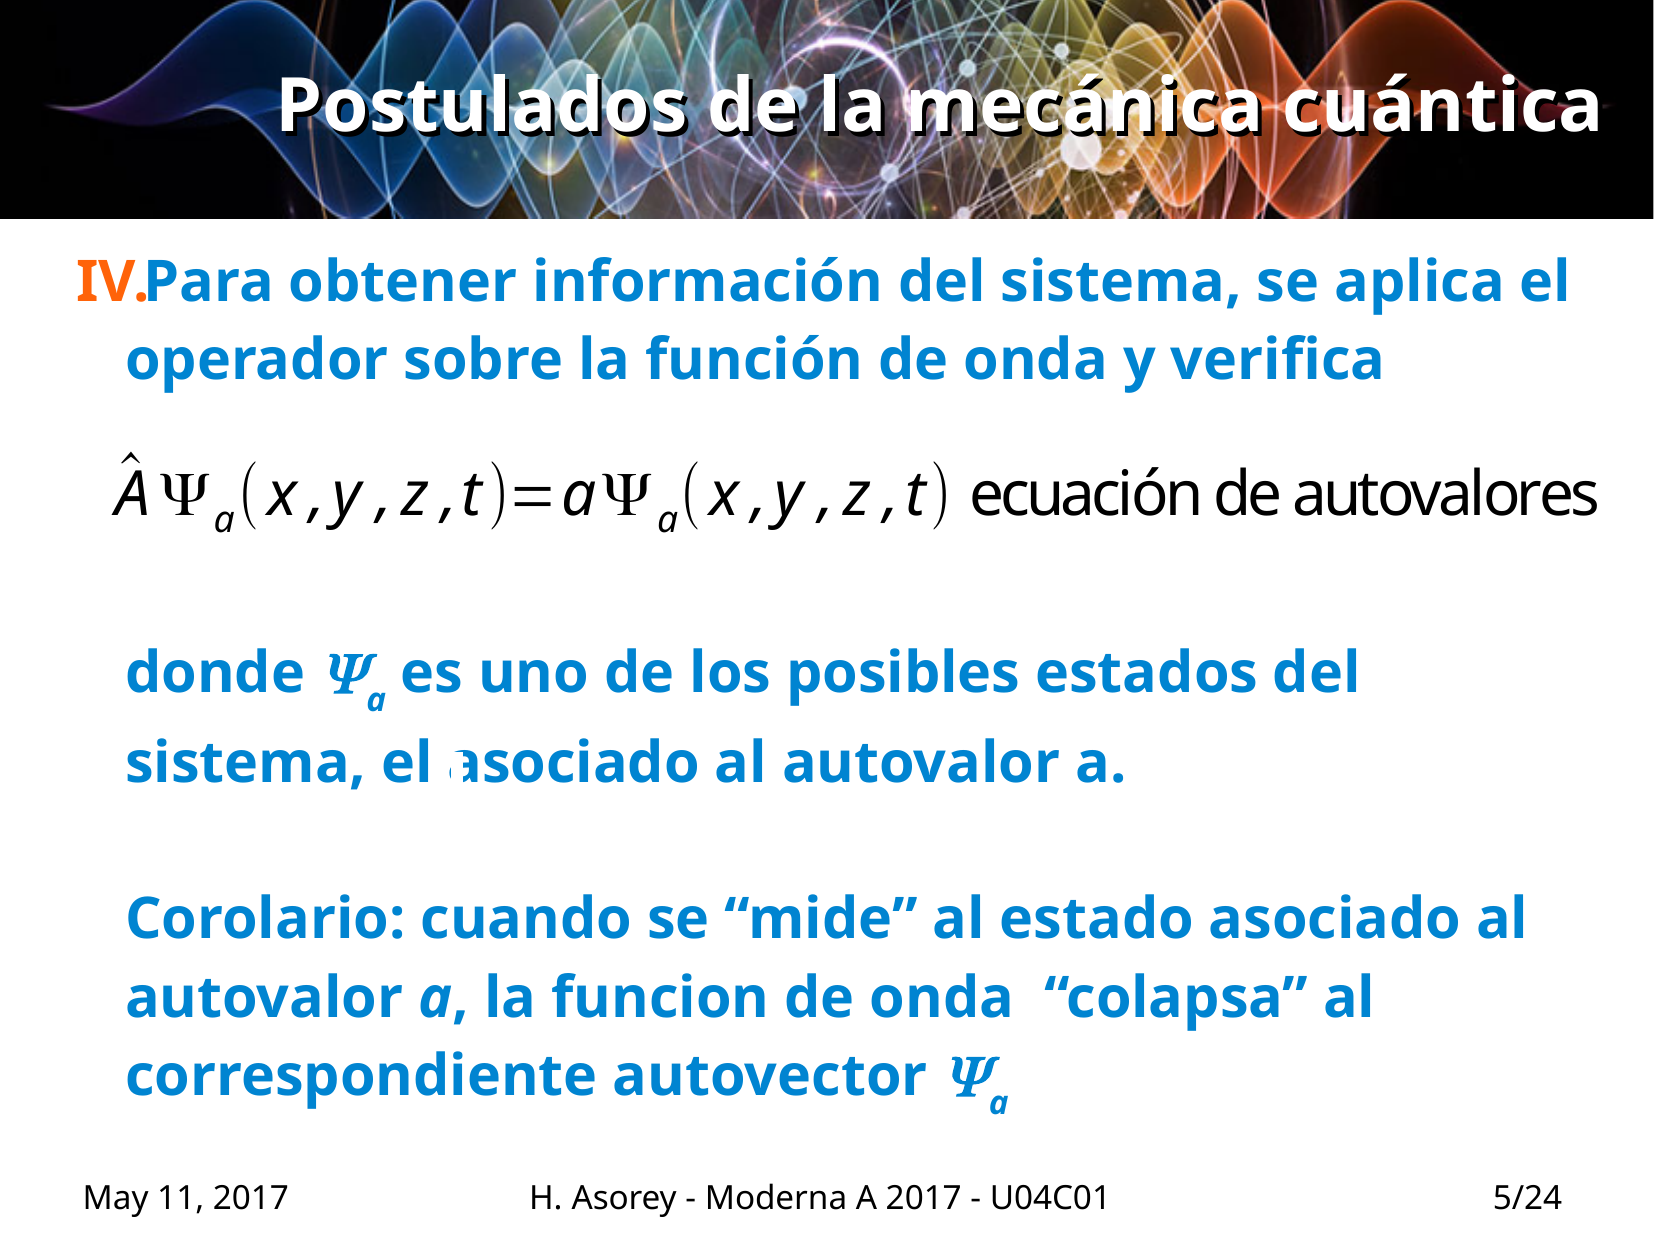

# Postulados de la mecánica cuántica
Para obtener información del sistema, se aplica el operador sobre la función de onda y verifica
donde Ya es uno de los posibles estados del sistema, el asociado al autovalor a.
Corolario: cuando se “mide” al estado asociado al autovalor a, la funcion de onda “colapsa” al correspondiente autovector Ya
May 11, 2017
H. Asorey - Moderna A 2017 - U04C01
5